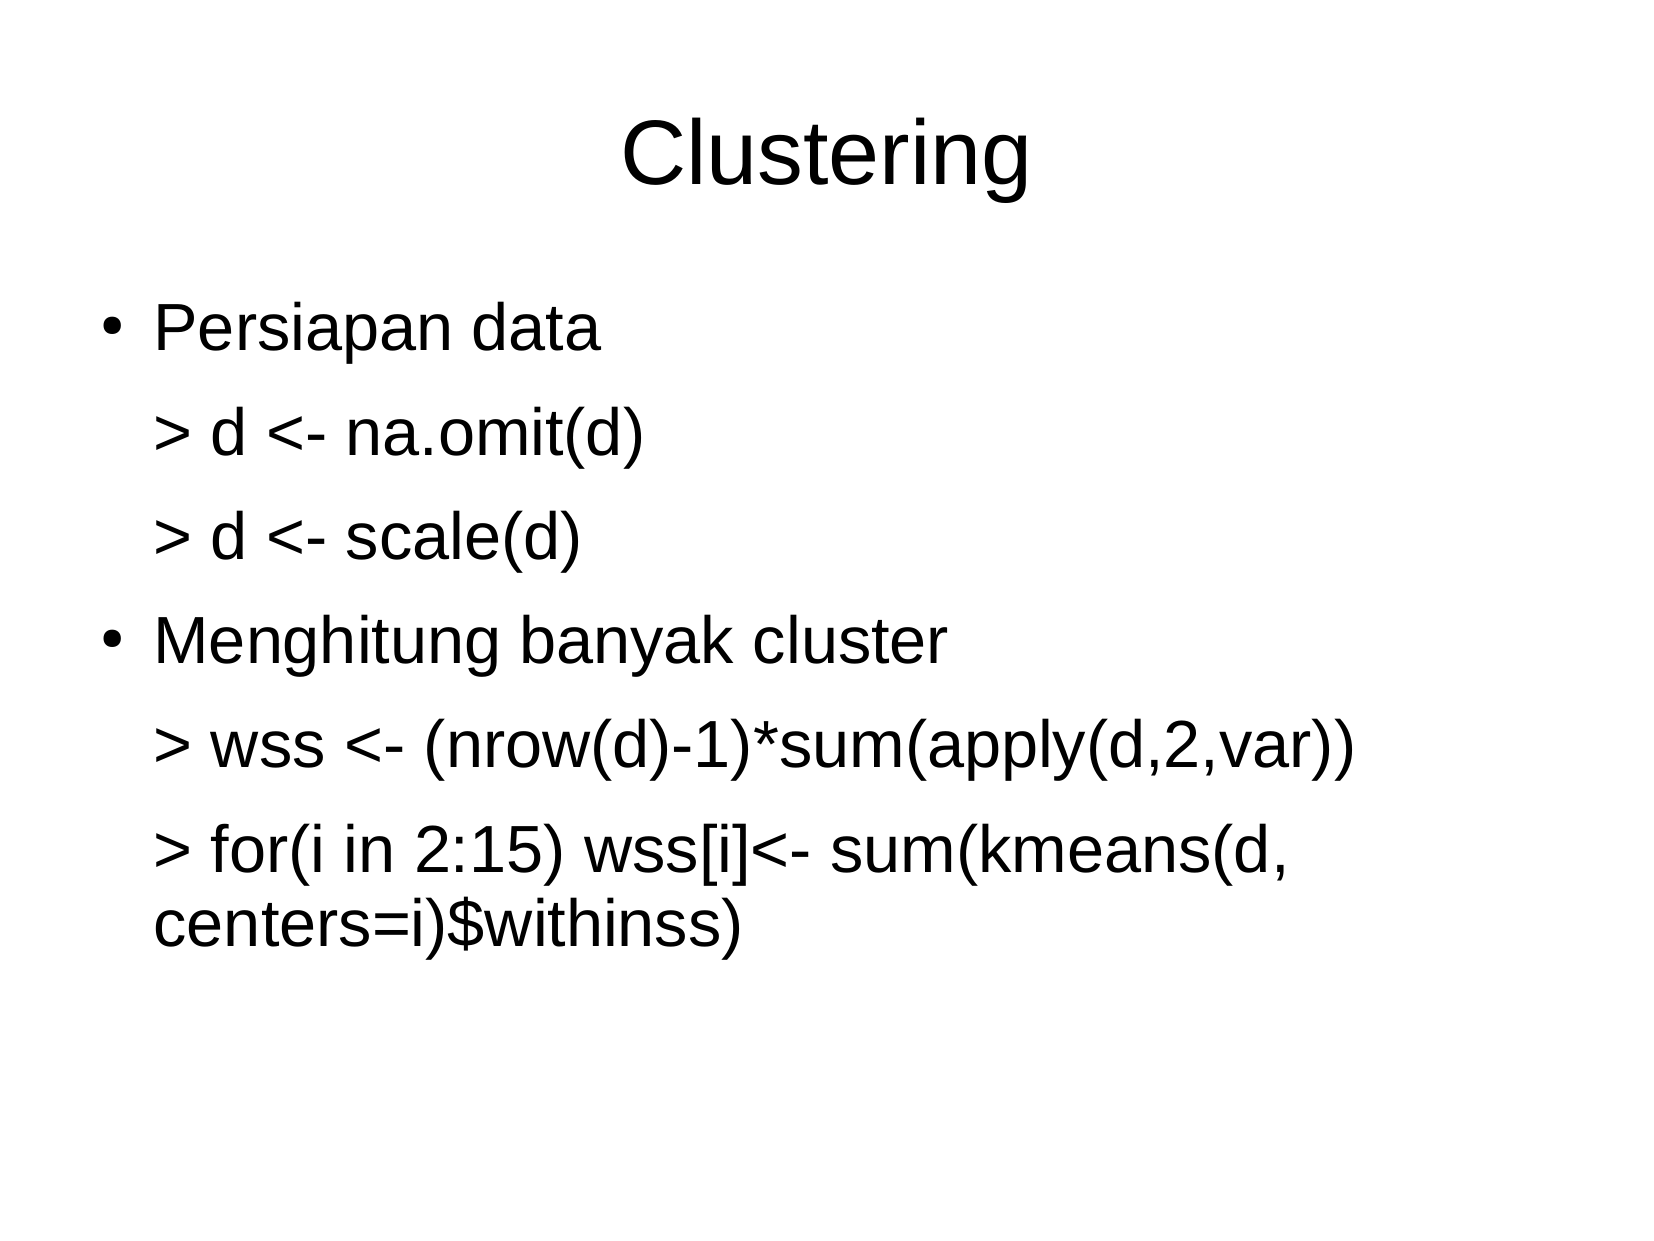

# Clustering
Persiapan data
> d <- na.omit(d)
> d <- scale(d)
Menghitung banyak cluster
> wss <- (nrow(d)-1)*sum(apply(d,2,var))
> for(i in 2:15) wss[i]<- sum(kmeans(d, centers=i)$withinss)